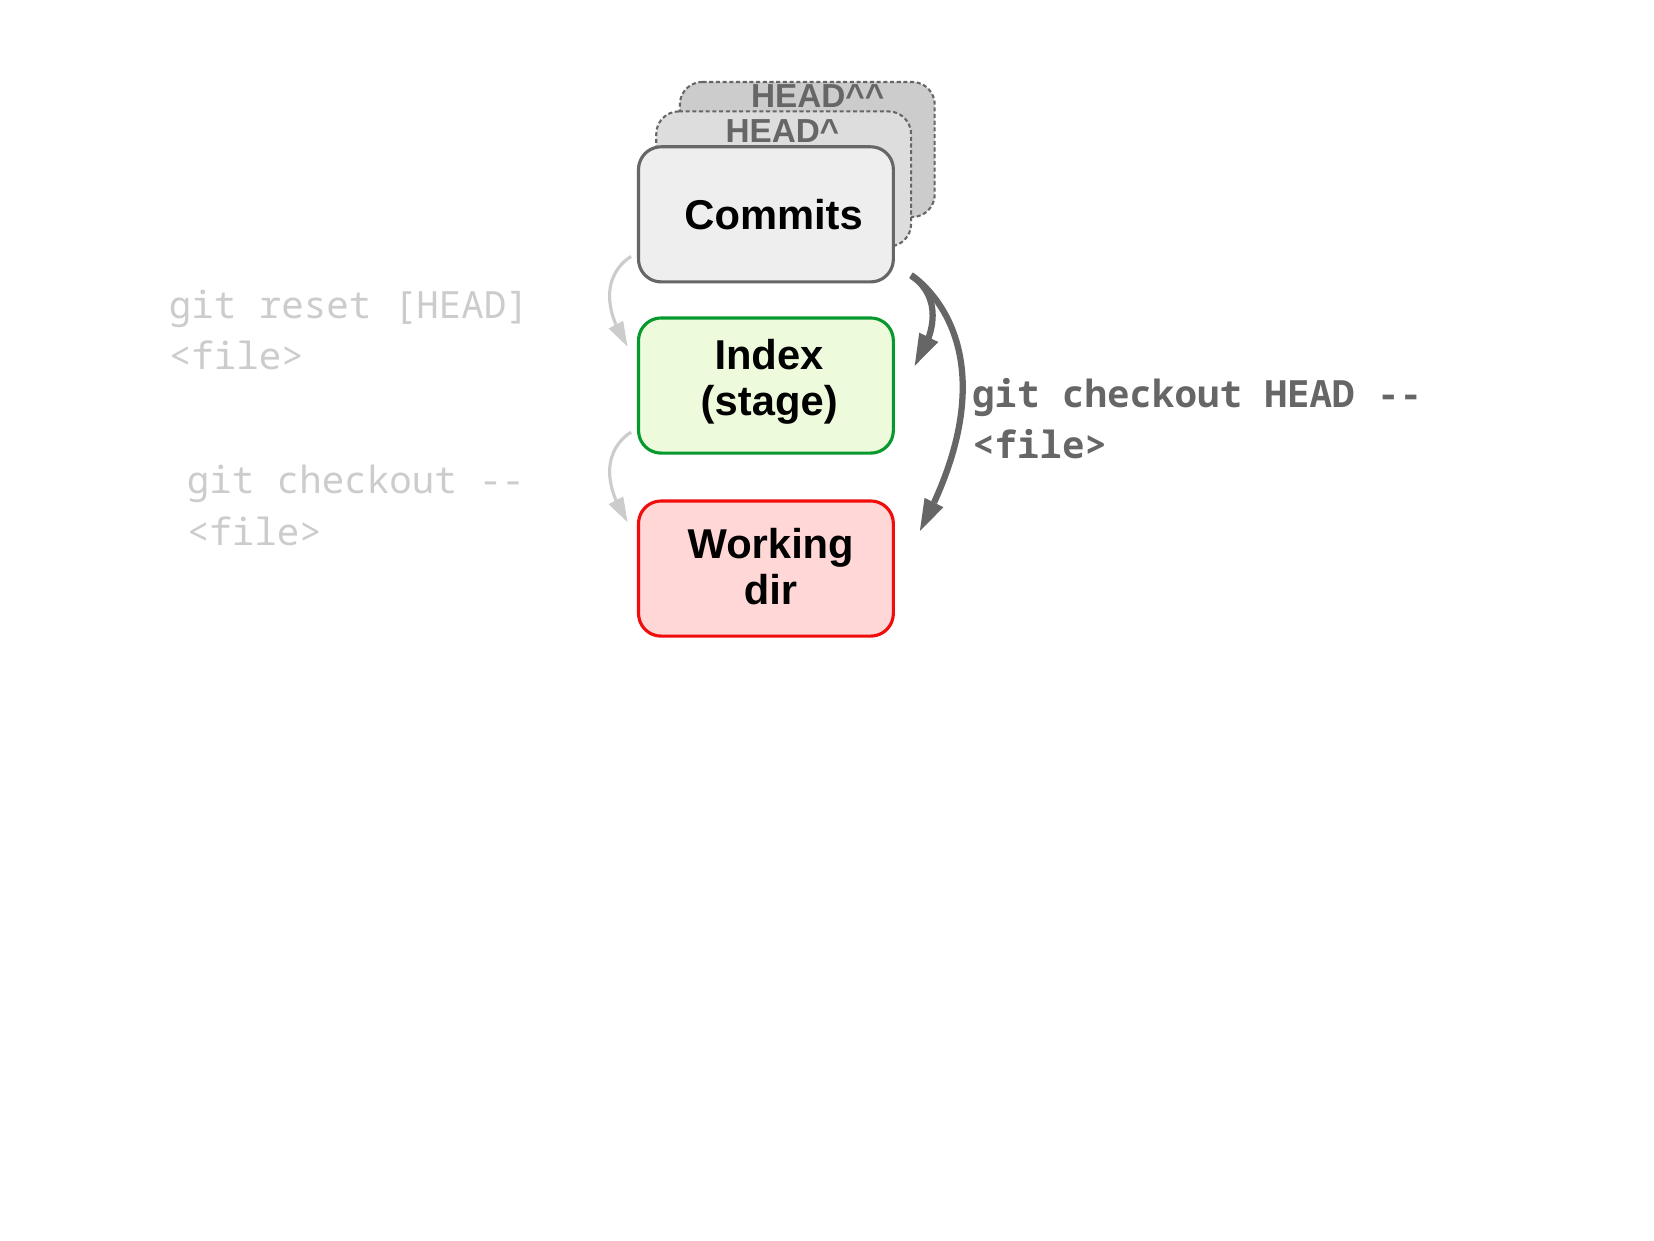

HEAD^^
HEAD^
Commits
git reset [HEAD] <file>
Index
(stage)
git checkout HEAD -- <file>
git checkout -- <file>
Working
dir